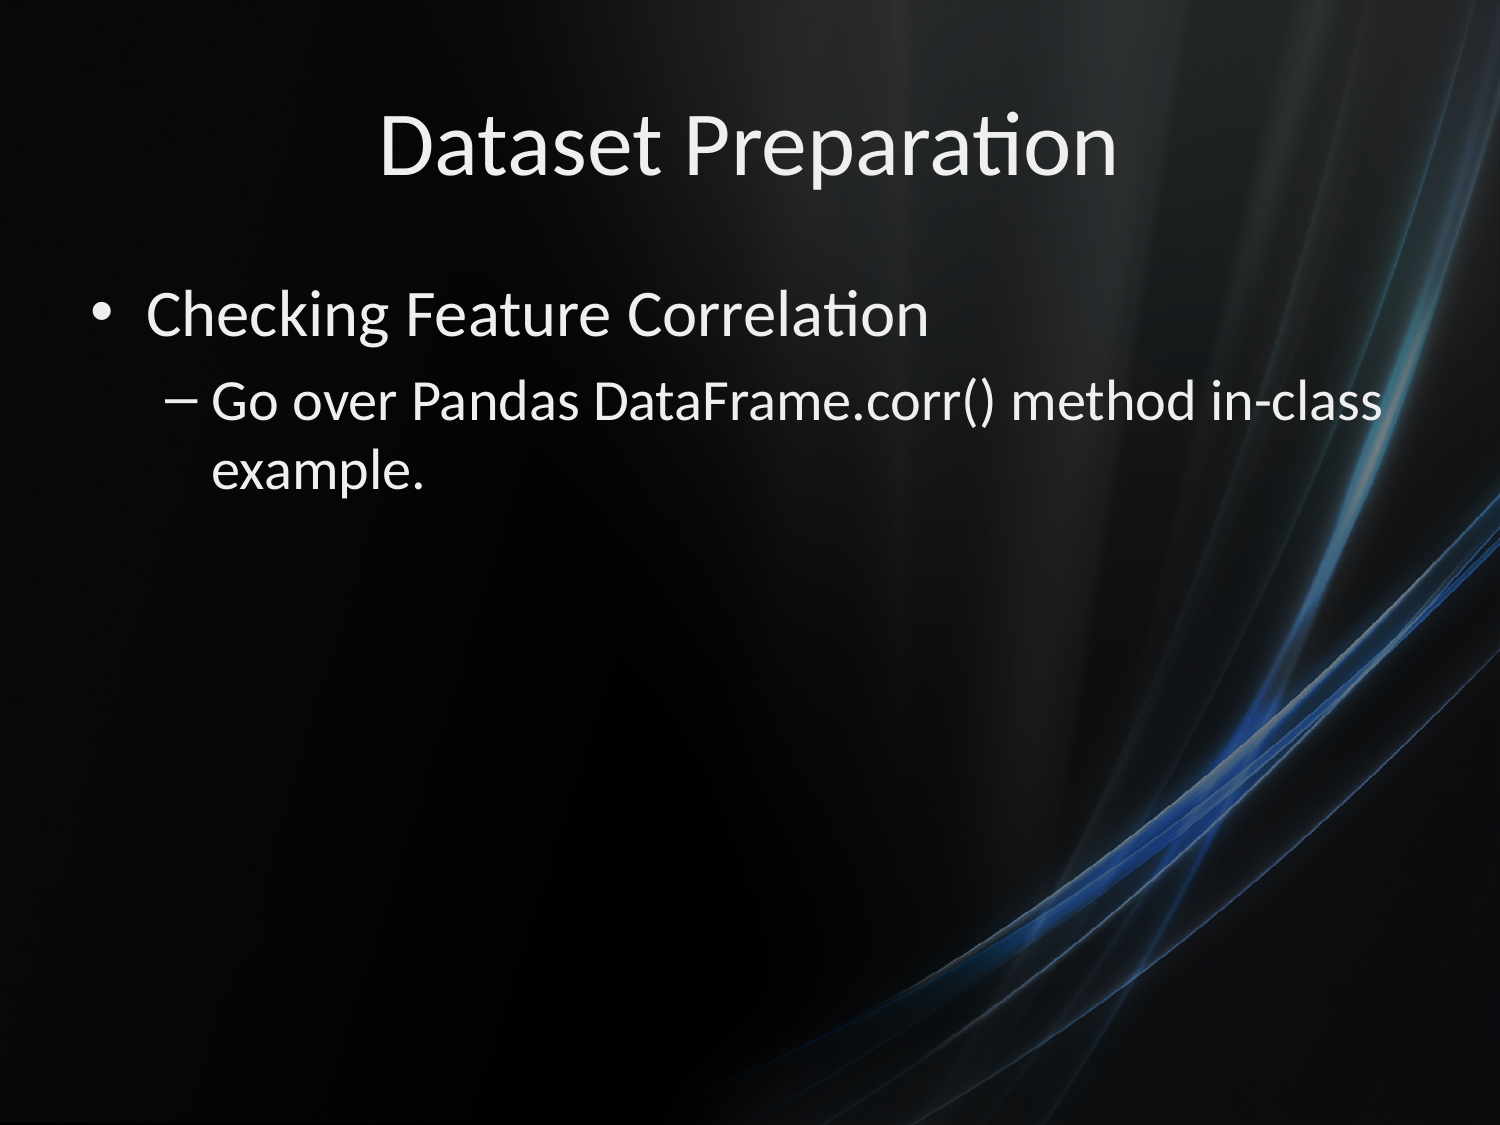

# Dataset Preparation
Checking Feature Correlation
Go over Pandas DataFrame.corr() method in-class example.